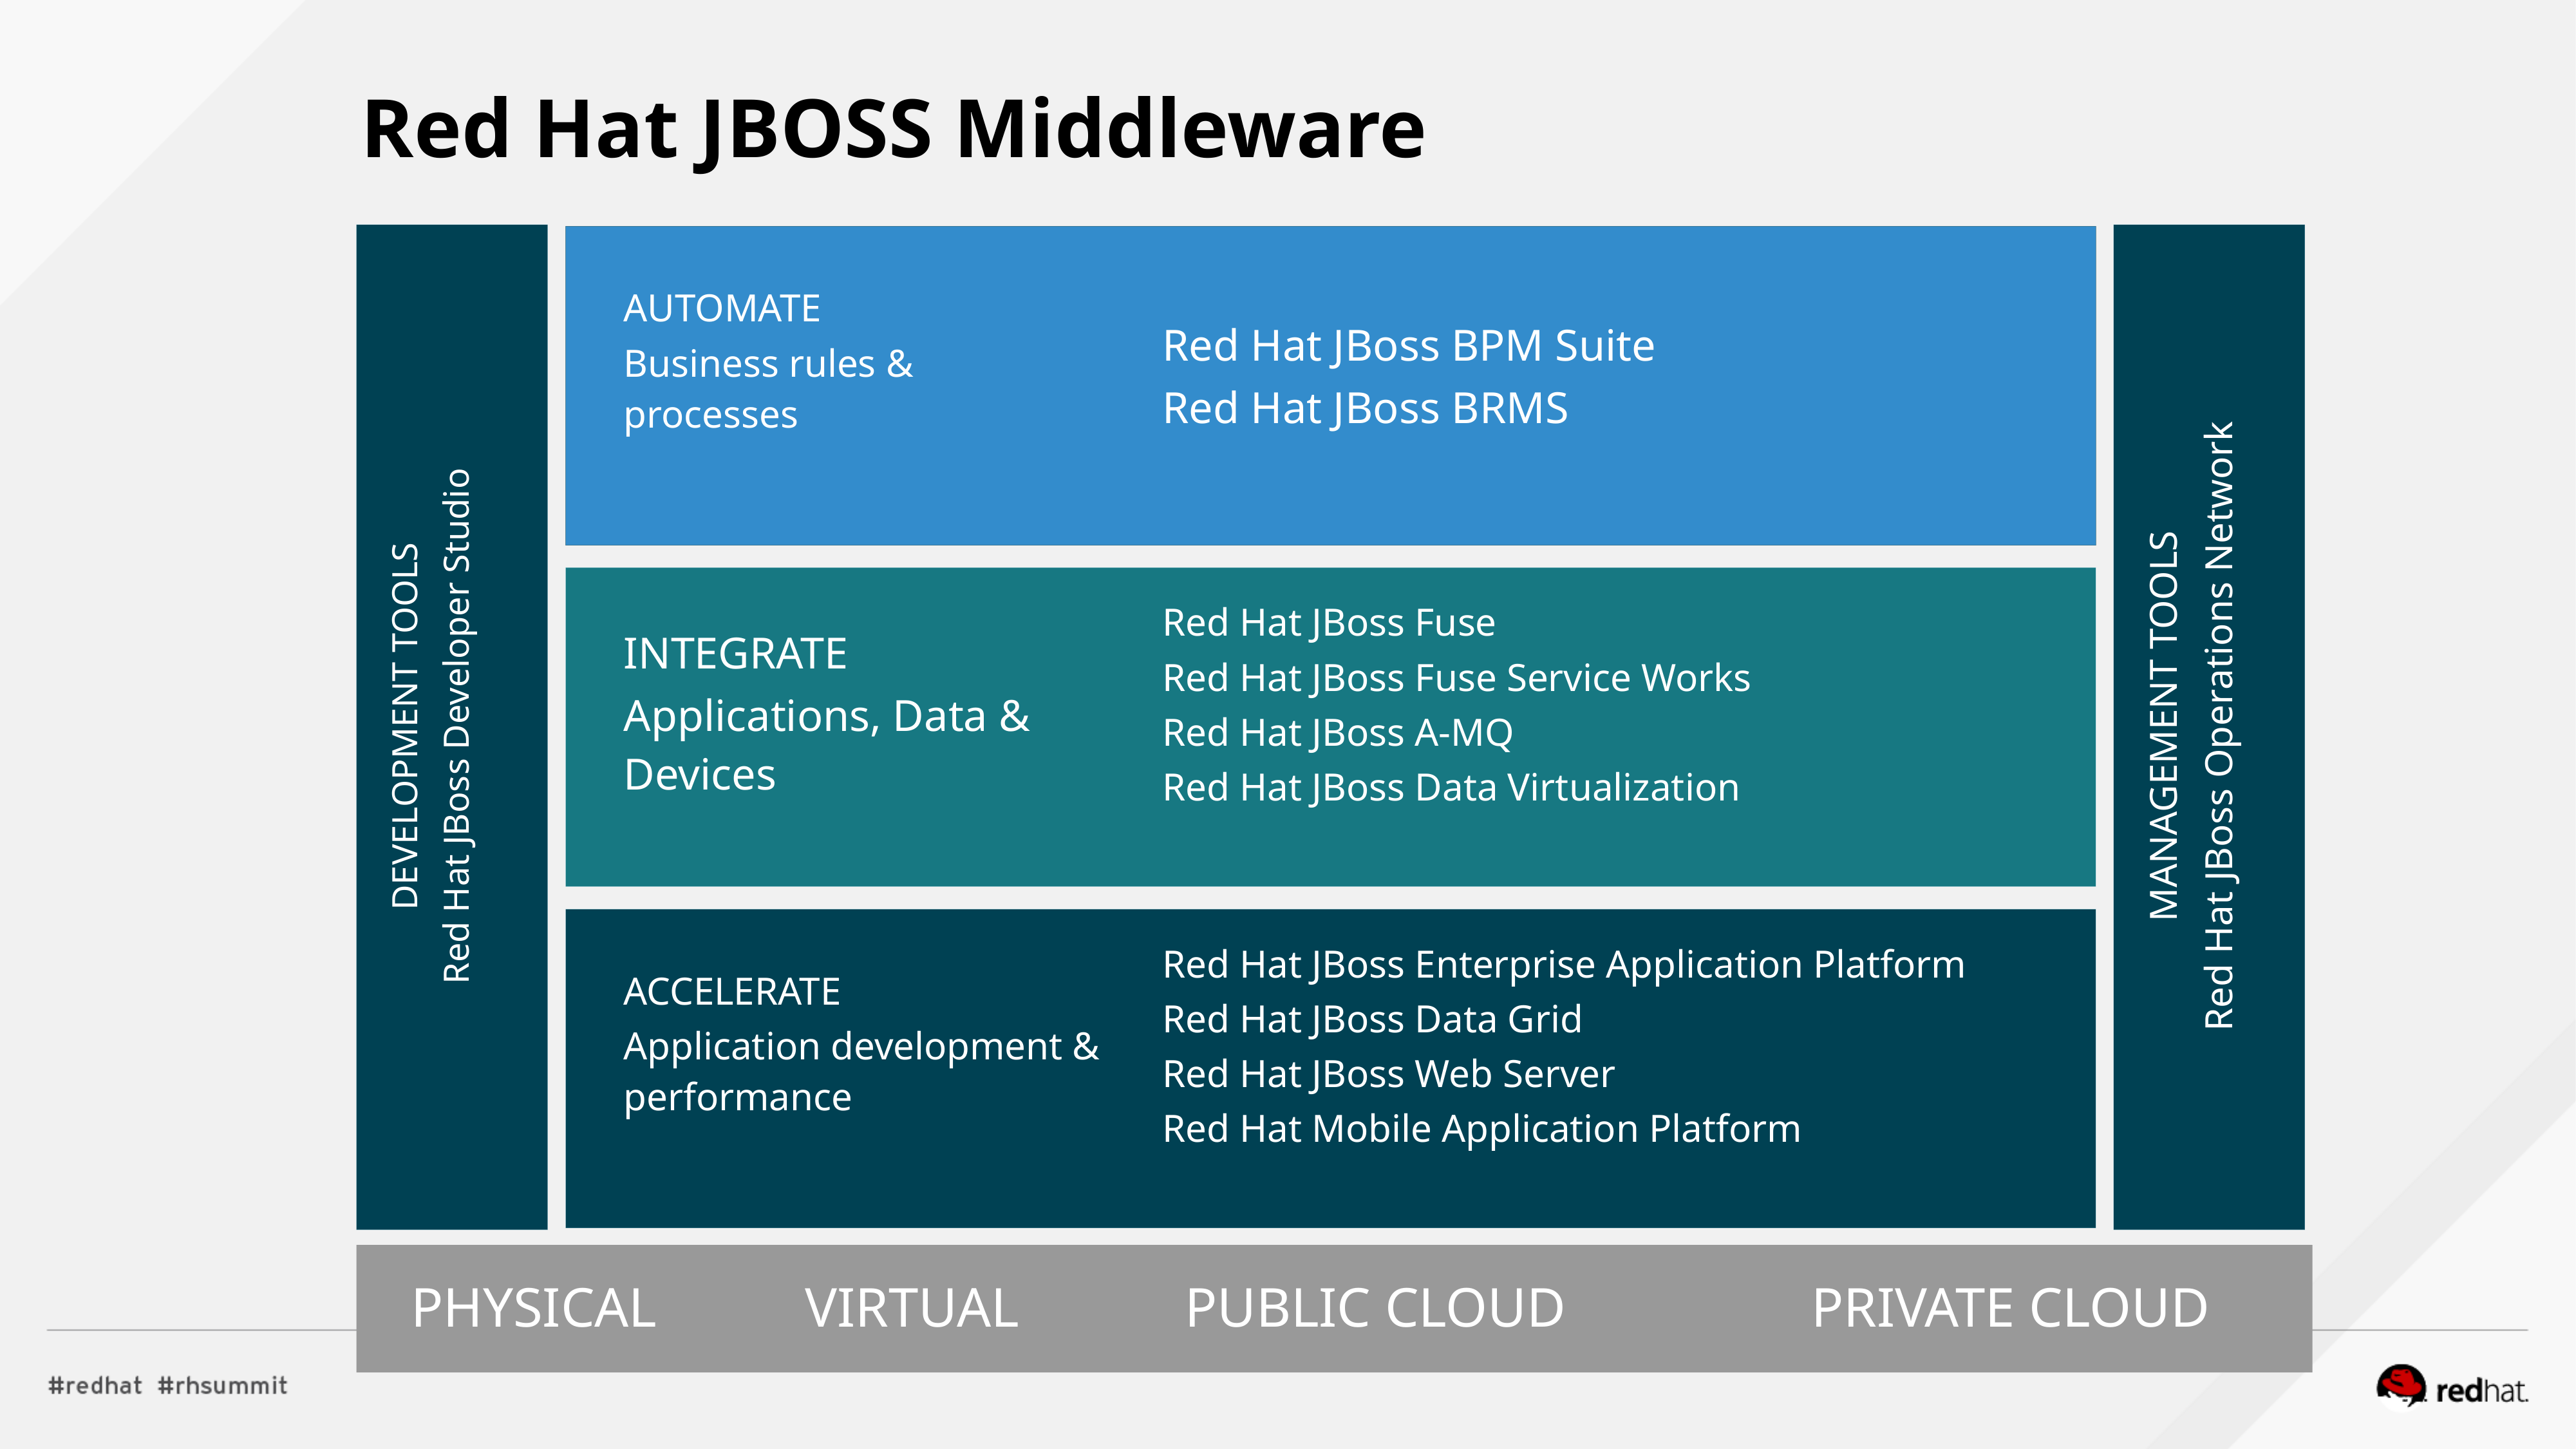

# Red Hat JBOSS Middleware
DEVELOPMENT TOOLS
Red Hat JBoss Developer Studio
MANAGEMENT TOOLS
Red Hat JBoss Operations Network
AUTOMATE
Business rules & processes
Red Hat JBoss BPM Suite
Red Hat JBoss BRMS
Red Hat JBoss Fuse
Red Hat JBoss Fuse Service Works
Red Hat JBoss A-MQ
Red Hat JBoss Data Virtualization
INTEGRATE
Applications, Data & Devices
Red Hat JBoss Enterprise Application Platform
Red Hat JBoss Data Grid
Red Hat JBoss Web Server
Red Hat Mobile Application Platform
ACCELERATE
Application development & performance
PHYSICAL		 VIRTUAL		 PUBLIC CLOUD		 		PRIVATE CLOUD